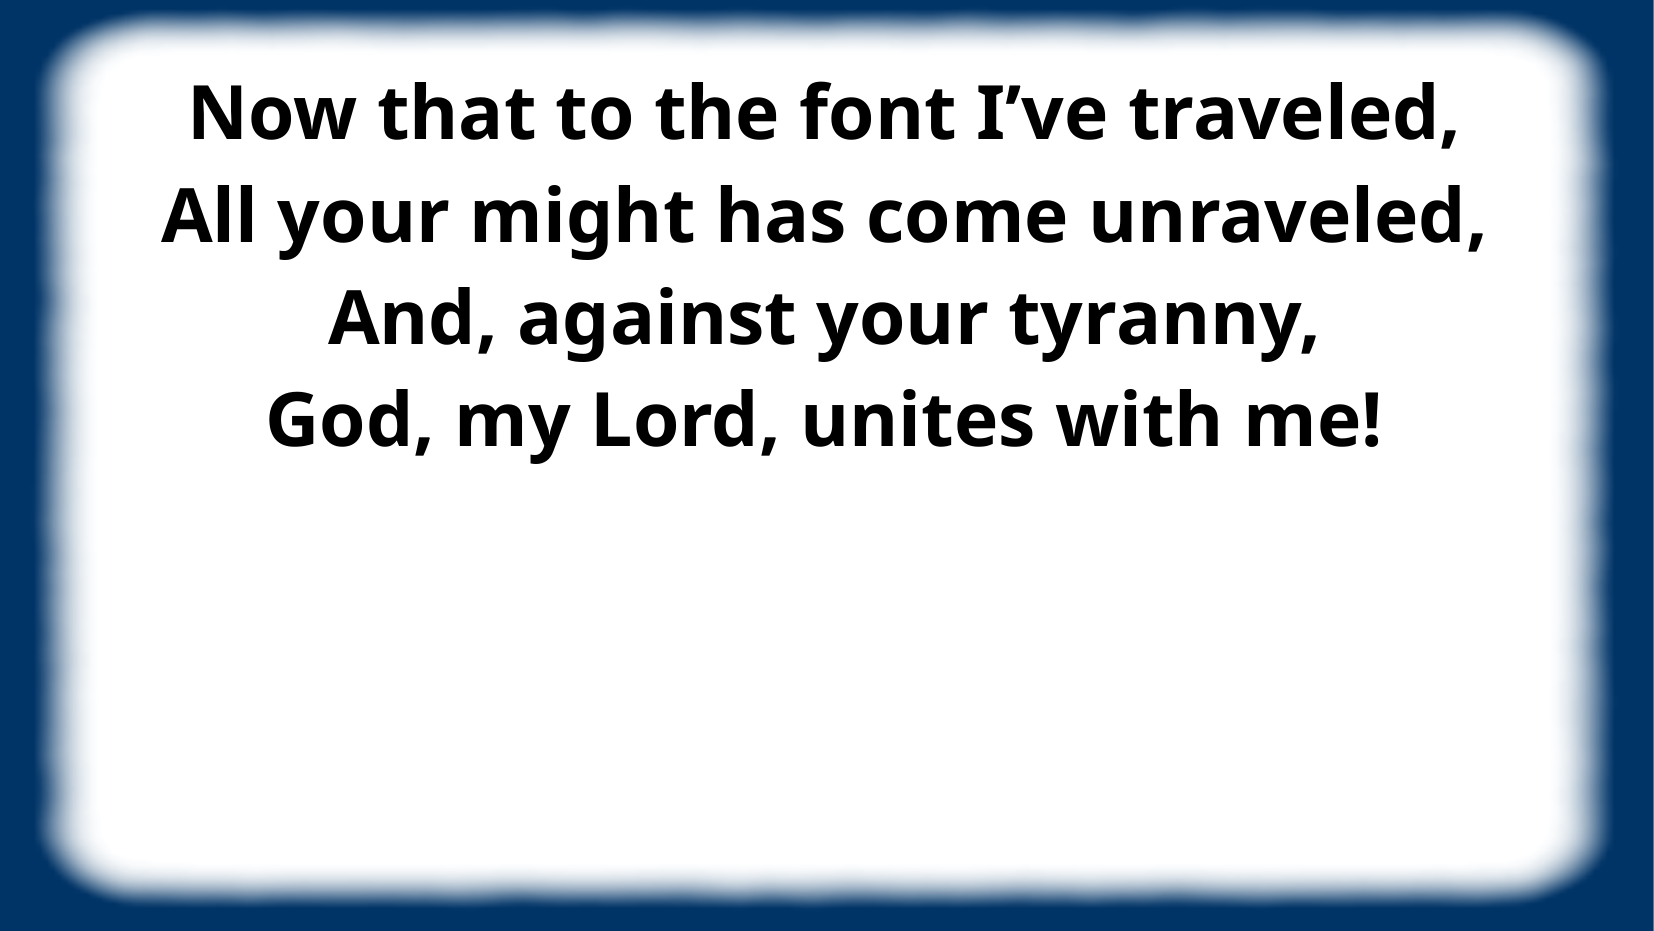

Now that to the font I’ve traveled,
All your might has come unraveled,
And, against your tyranny,
God, my Lord, unites with me!